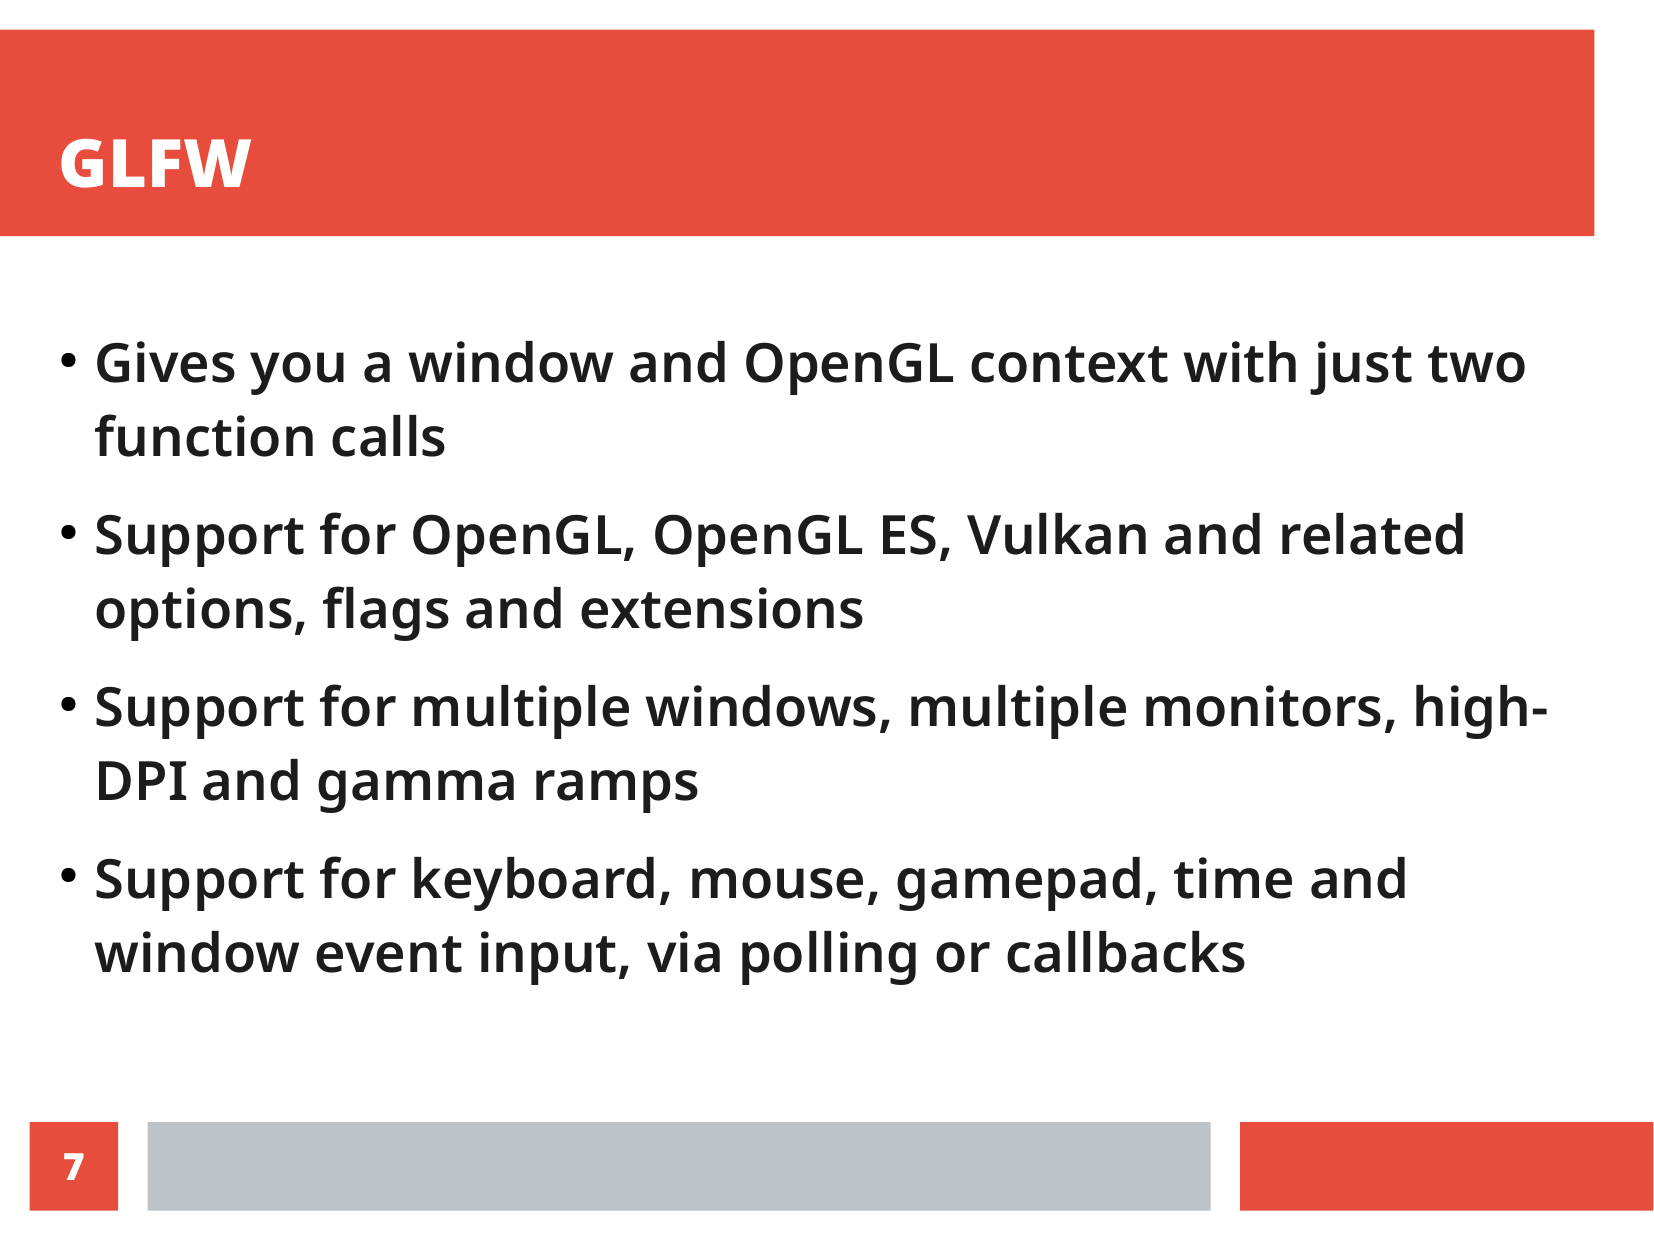

# GLFW
Gives you a window and OpenGL context with just two function calls
Support for OpenGL, OpenGL ES, Vulkan and related options, flags and extensions
Support for multiple windows, multiple monitors, high-DPI and gamma ramps
Support for keyboard, mouse, gamepad, time and window event input, via polling or callbacks
7